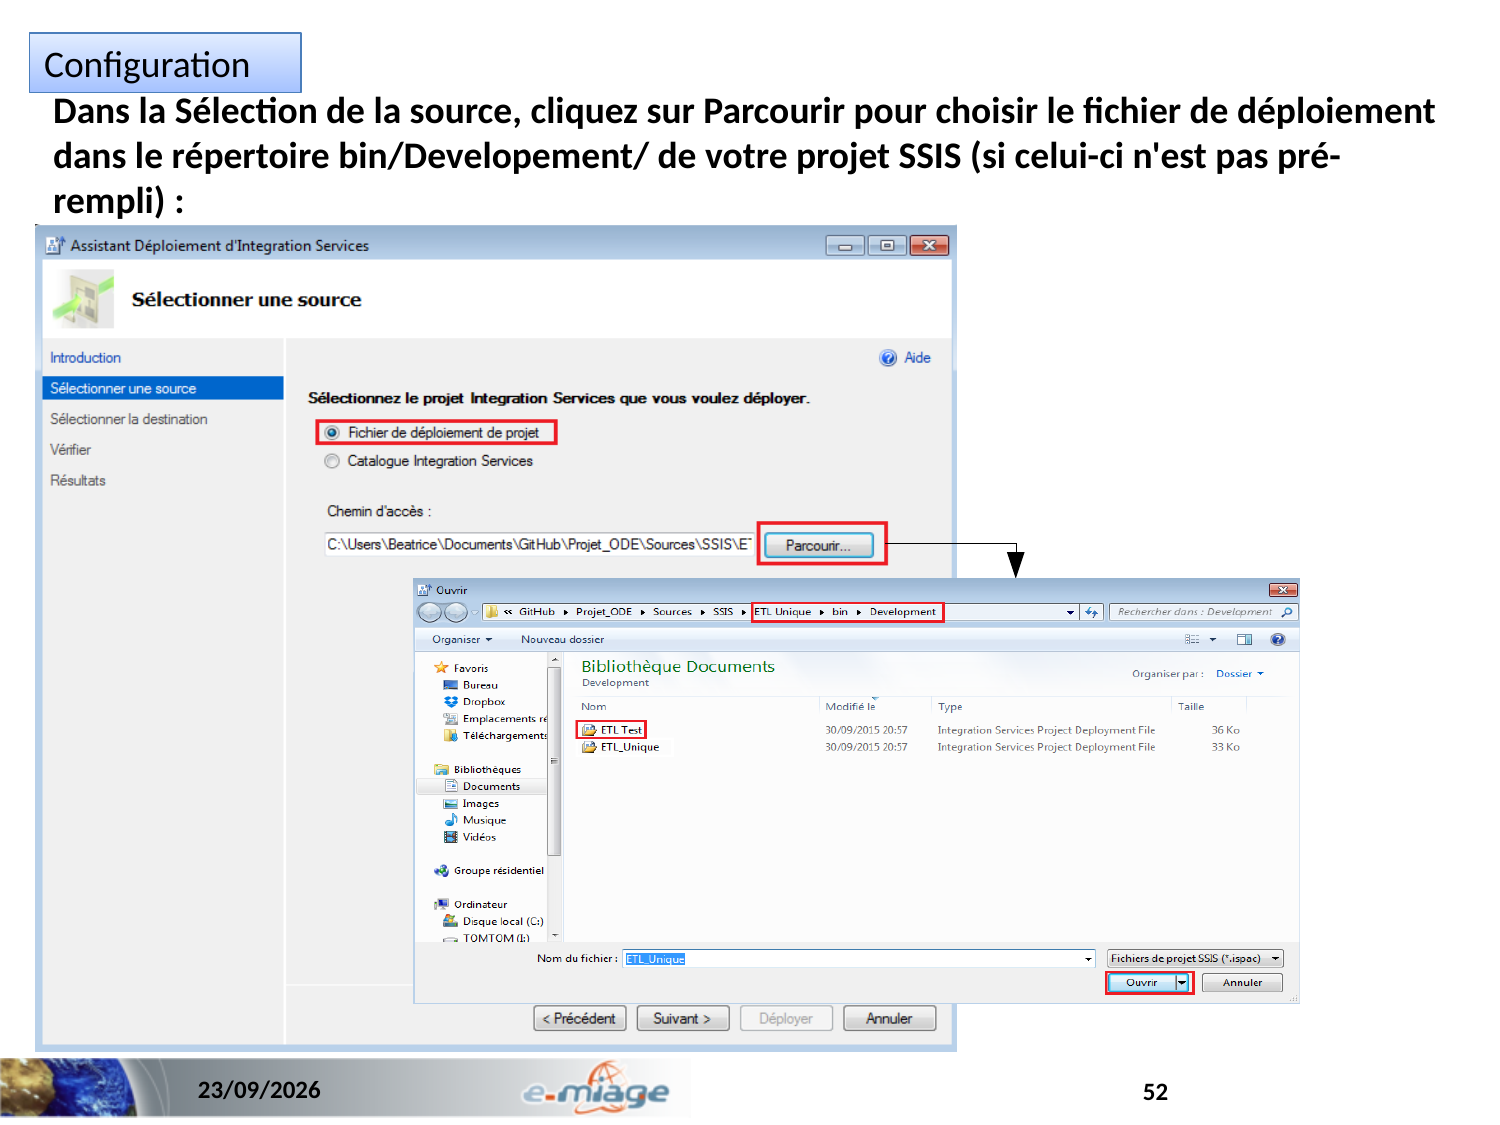

Configuration
Dans la Sélection de la source, cliquez sur Parcourir pour choisir le fichier de déploiement dans le répertoire bin/Developement/ de votre projet SSIS (si celui-ci n'est pas pré-rempli) :